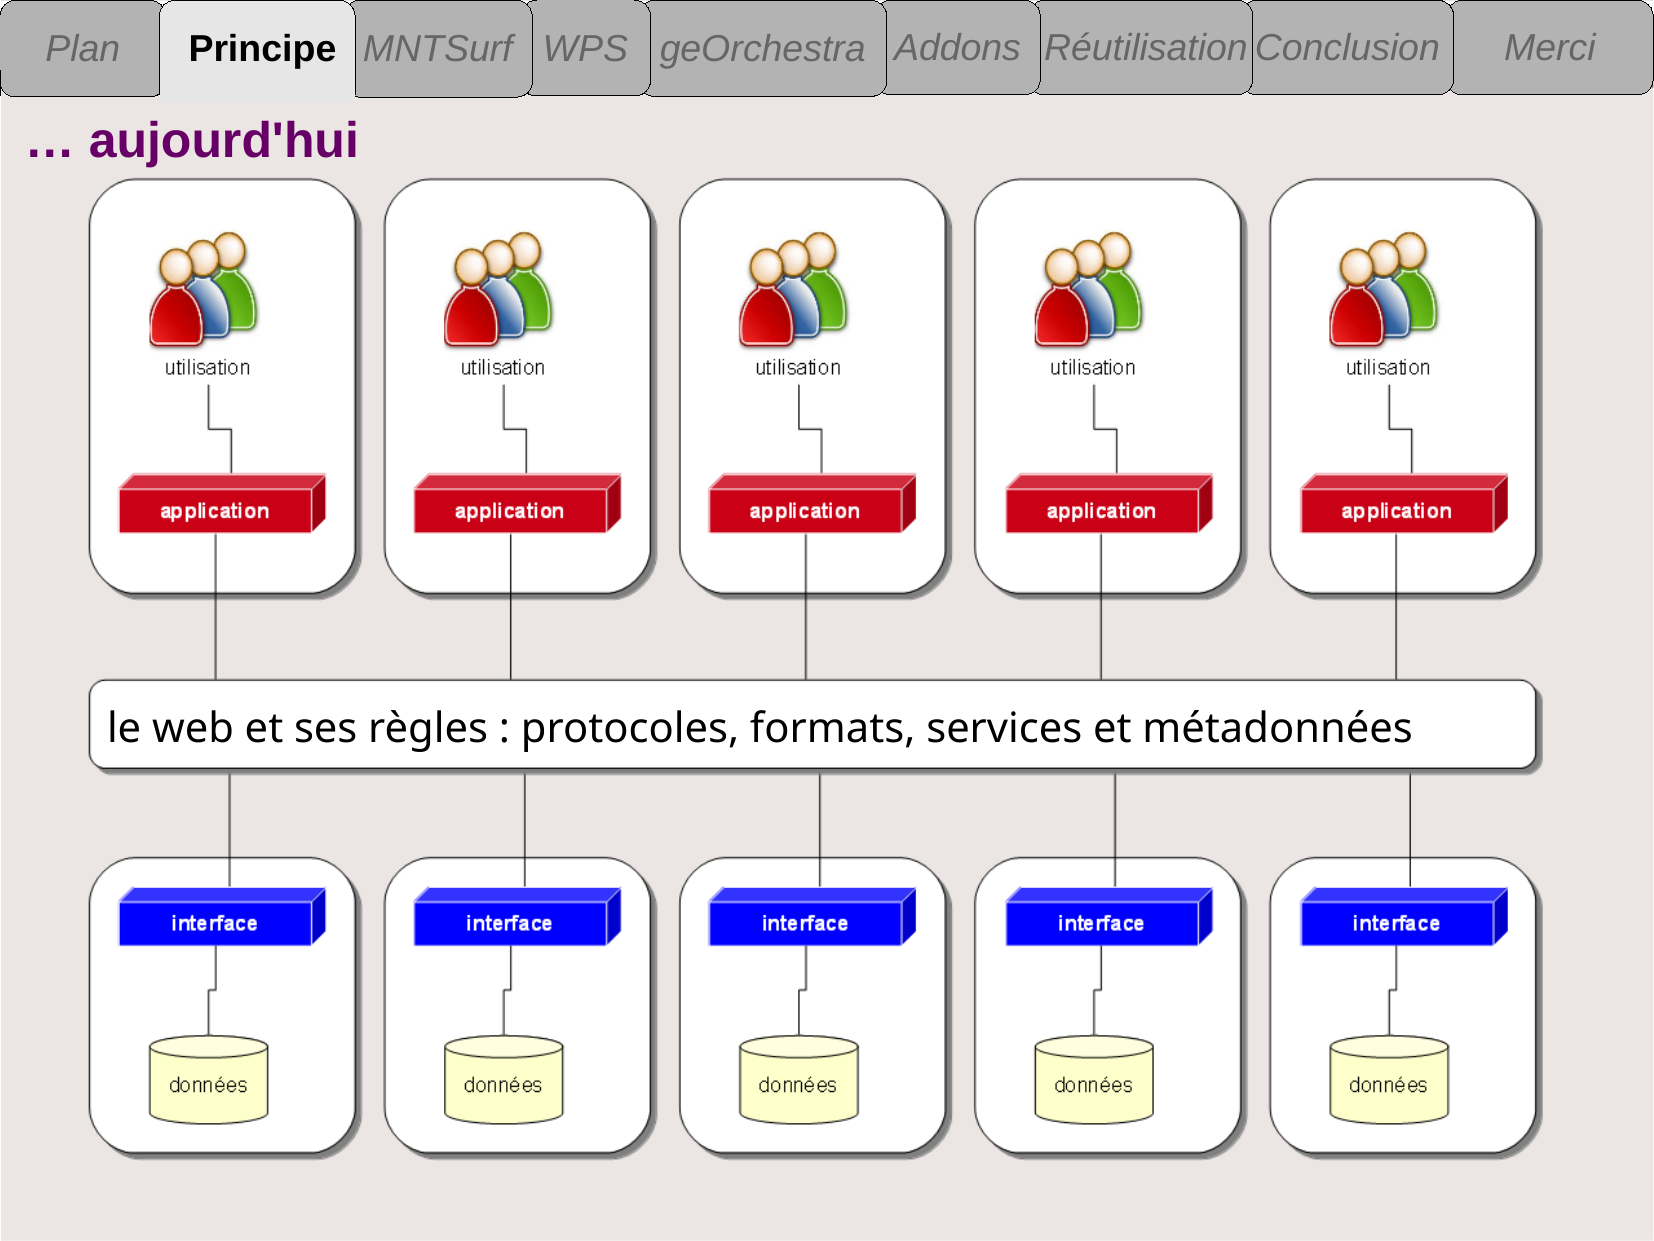

Plan
WPS
 Principe
geOrchestra
MNTSurf
Addons
 Réutilisation
Conclusion
Merci
# … aujourd'hui
le web et ses règles : protocoles, formats, services et métadonnées